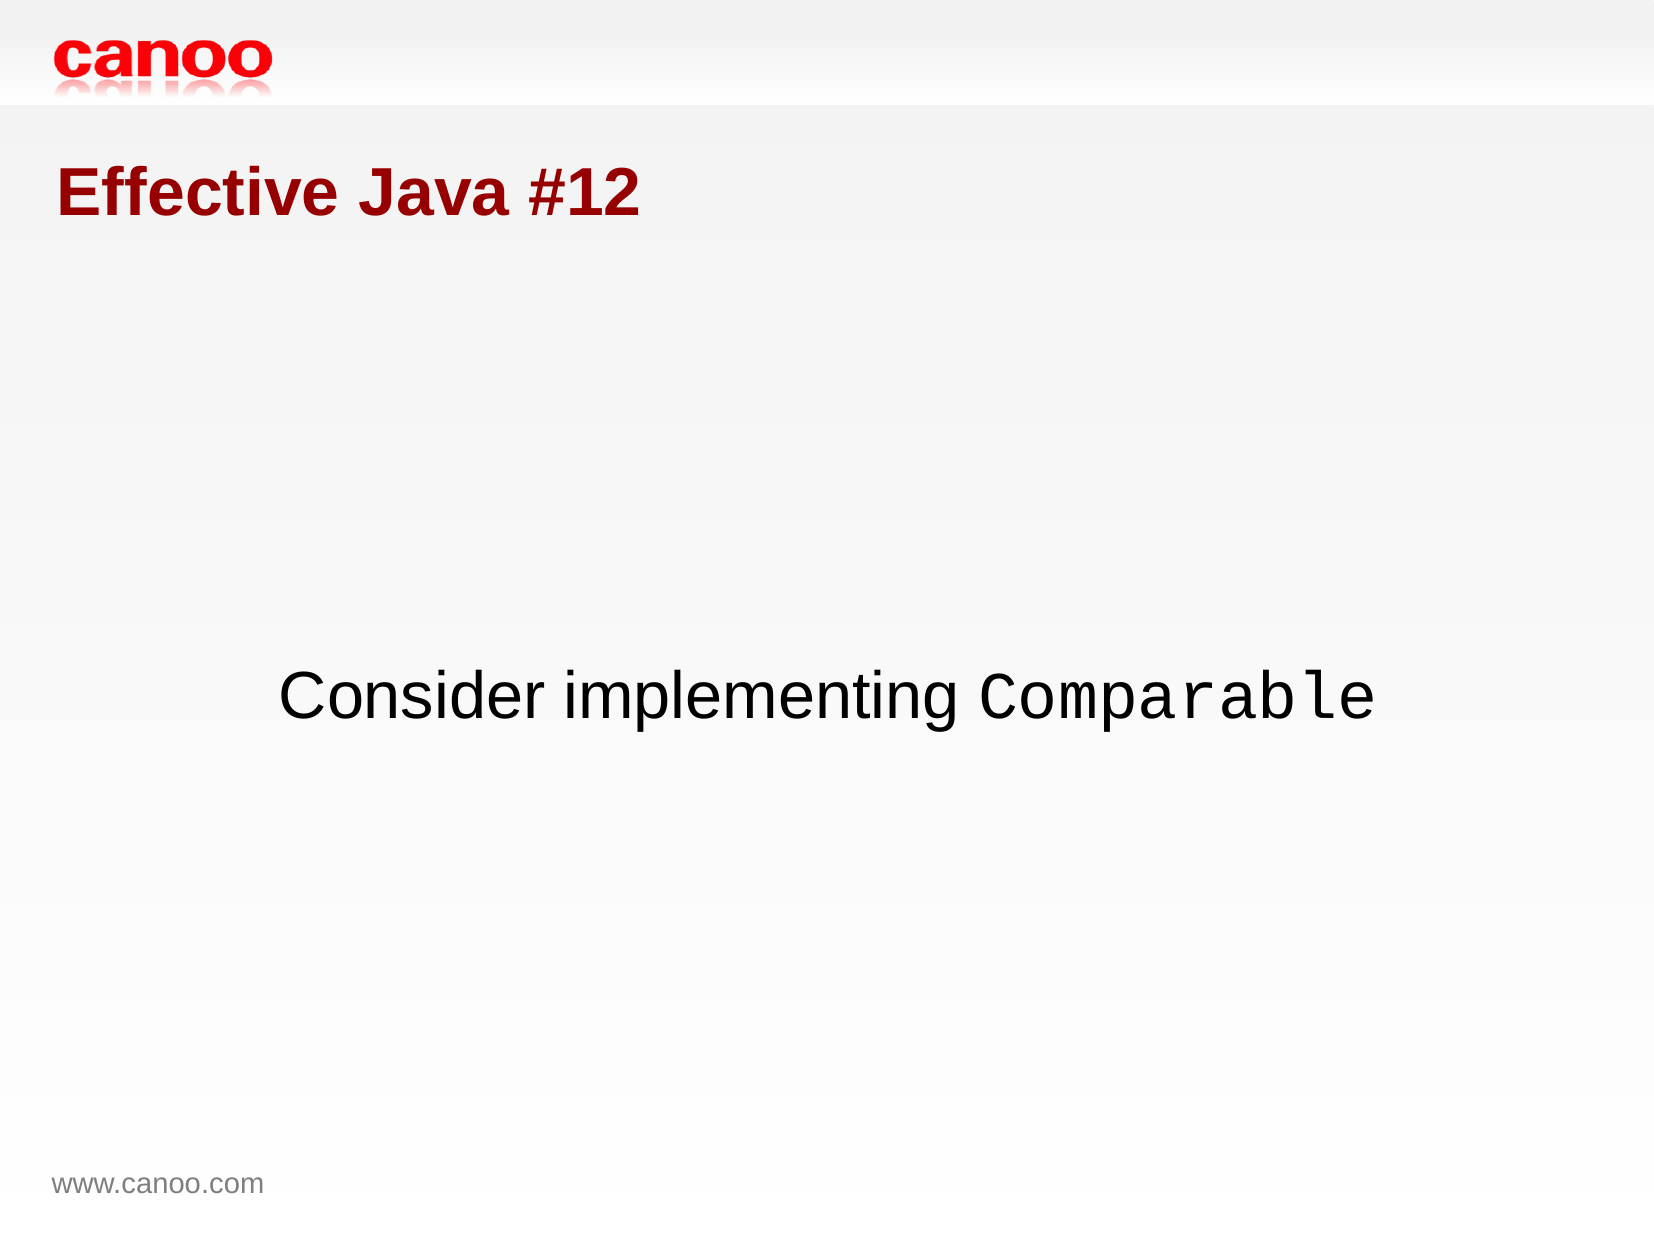

# Effective Java #12
Consider implementing Comparable